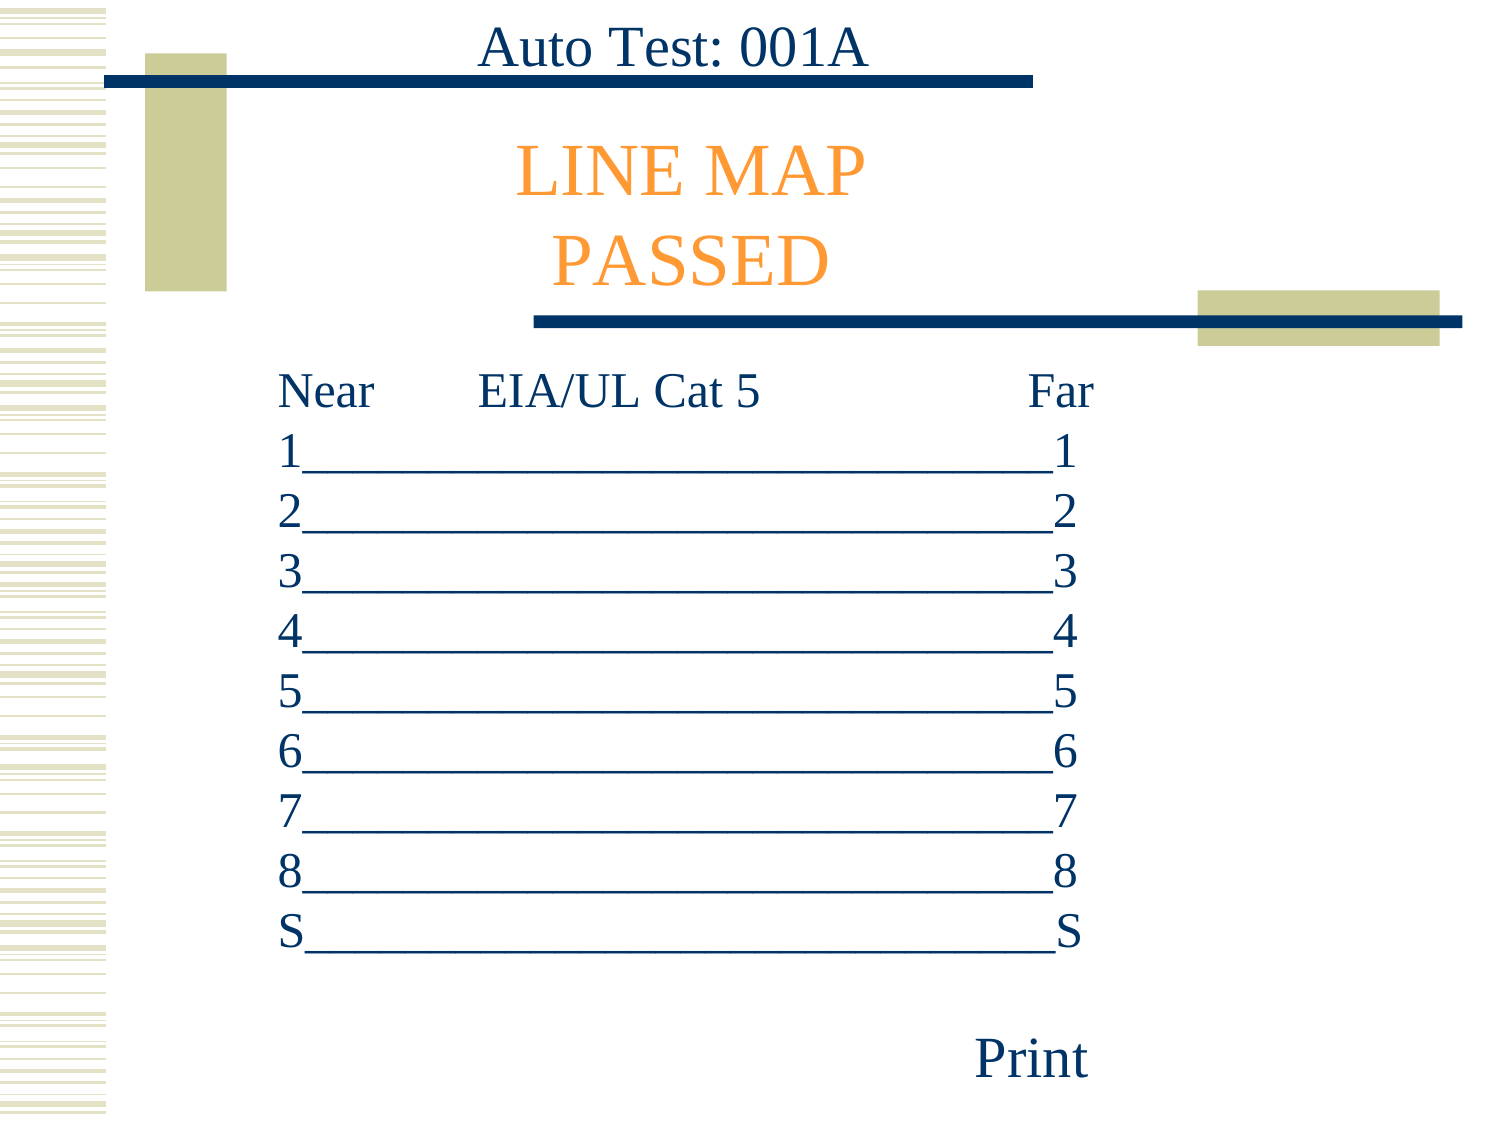

Auto Test: 001A
LINE MAP
PASSED
Near	 EIA/UL Cat 5		Far
1______________________________1
2______________________________2
3______________________________3
4______________________________4
5______________________________5
6______________________________6
7______________________________7
8______________________________8
S______________________________S
Print